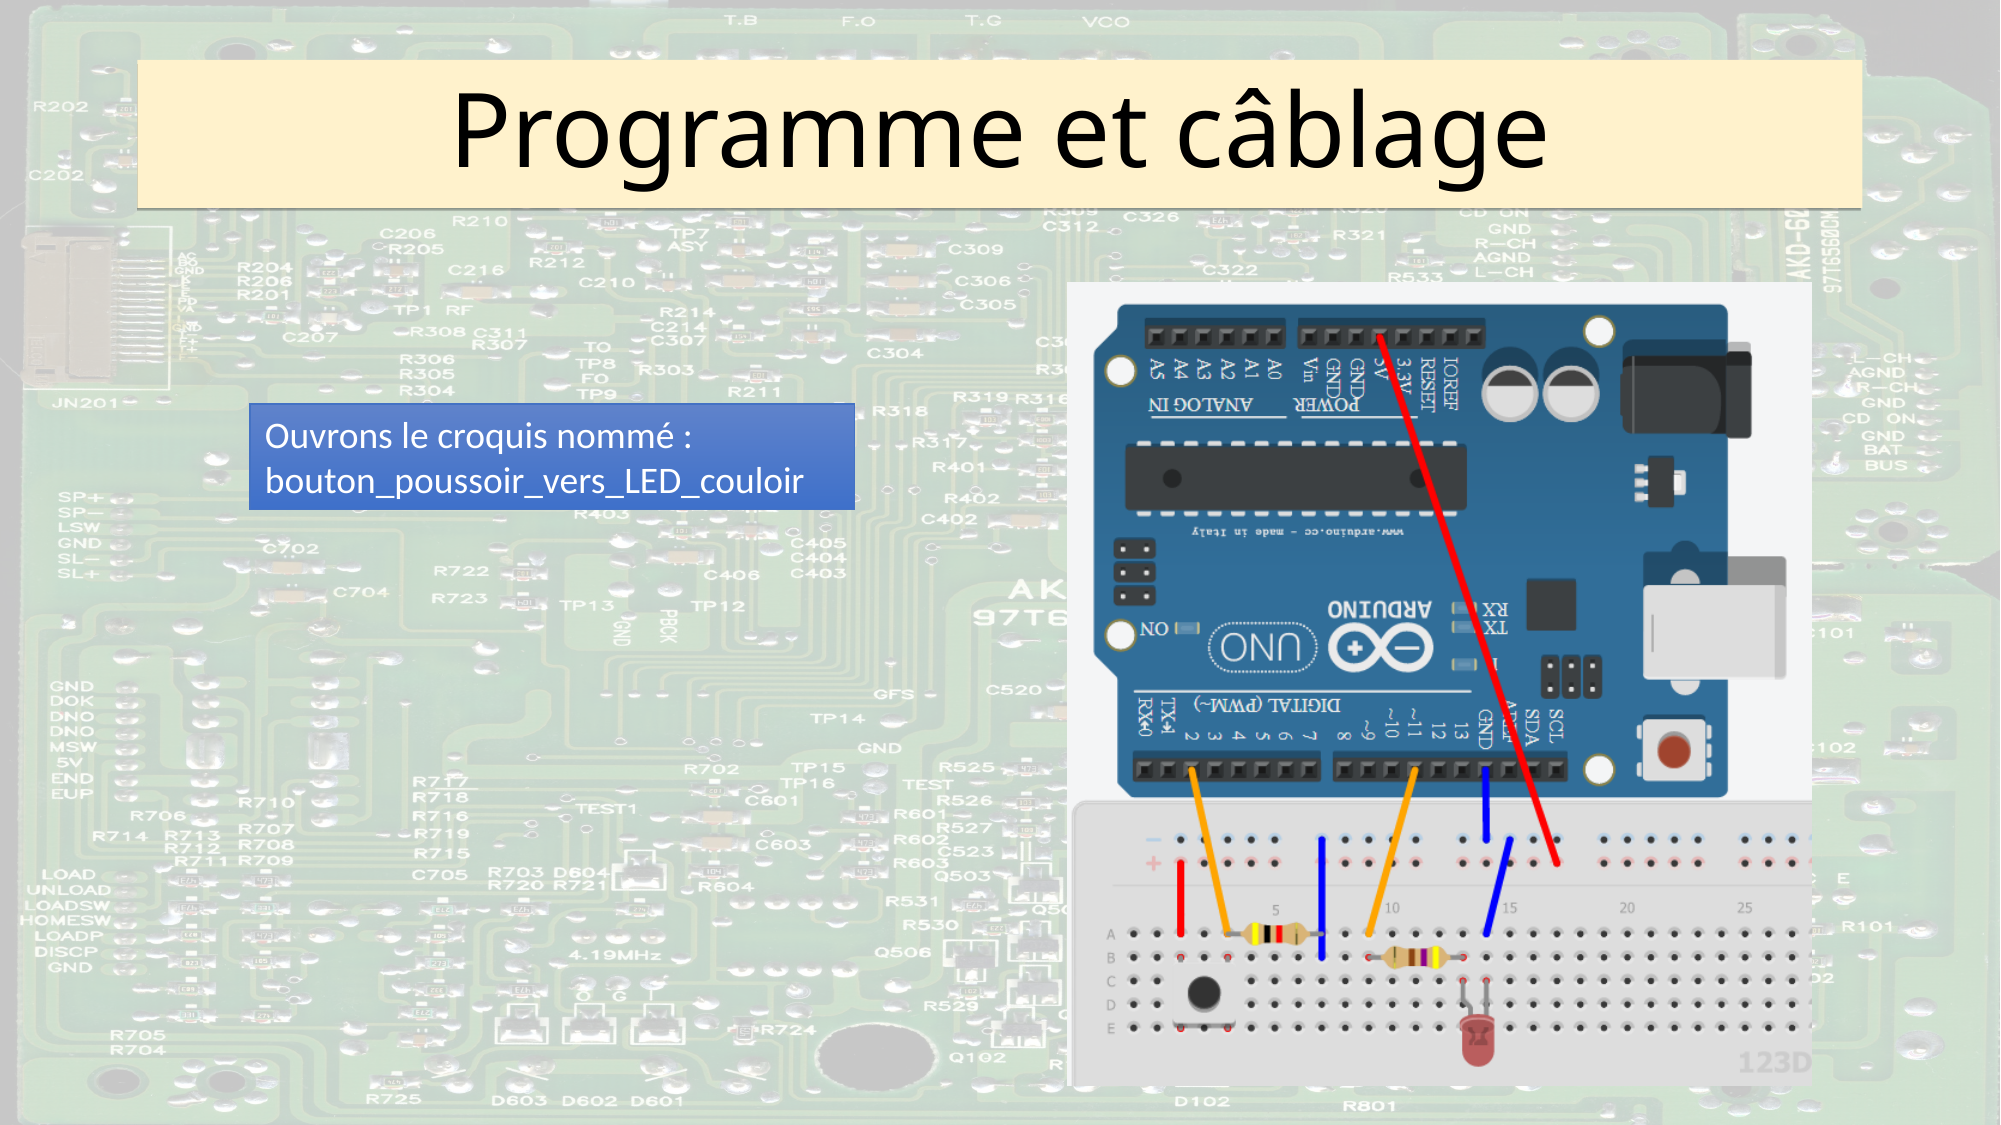

Programme et câblage
Ouvrons le croquis nommé :
bouton_poussoir_vers_LED_couloir